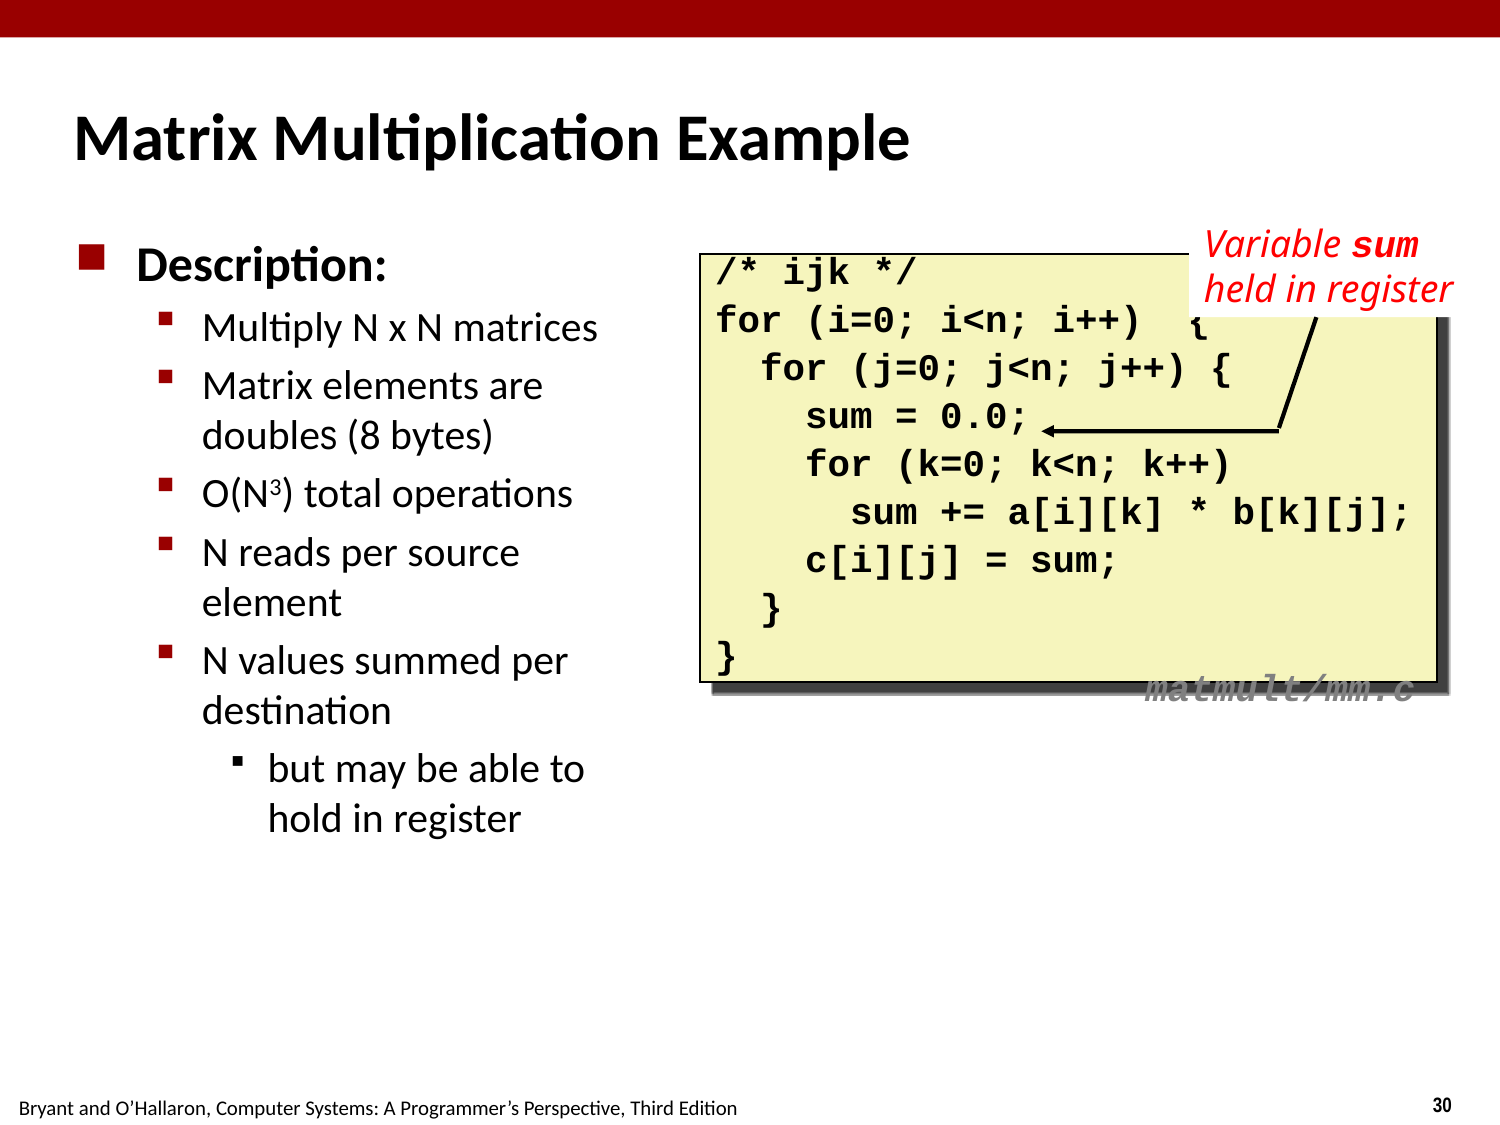

# Matrix Multiplication Example
Variable sum
held in register
Description:
Multiply N x N matrices
Matrix elements are doubles (8 bytes)
O(N3) total operations
N reads per source element
N values summed per destination
but may be able to hold in register
/* ijk */
for (i=0; i<n; i++) {
 for (j=0; j<n; j++) {
 sum = 0.0;
 for (k=0; k<n; k++)
 sum += a[i][k] * b[k][j];
 c[i][j] = sum;
 }
}
matmult/mm.c